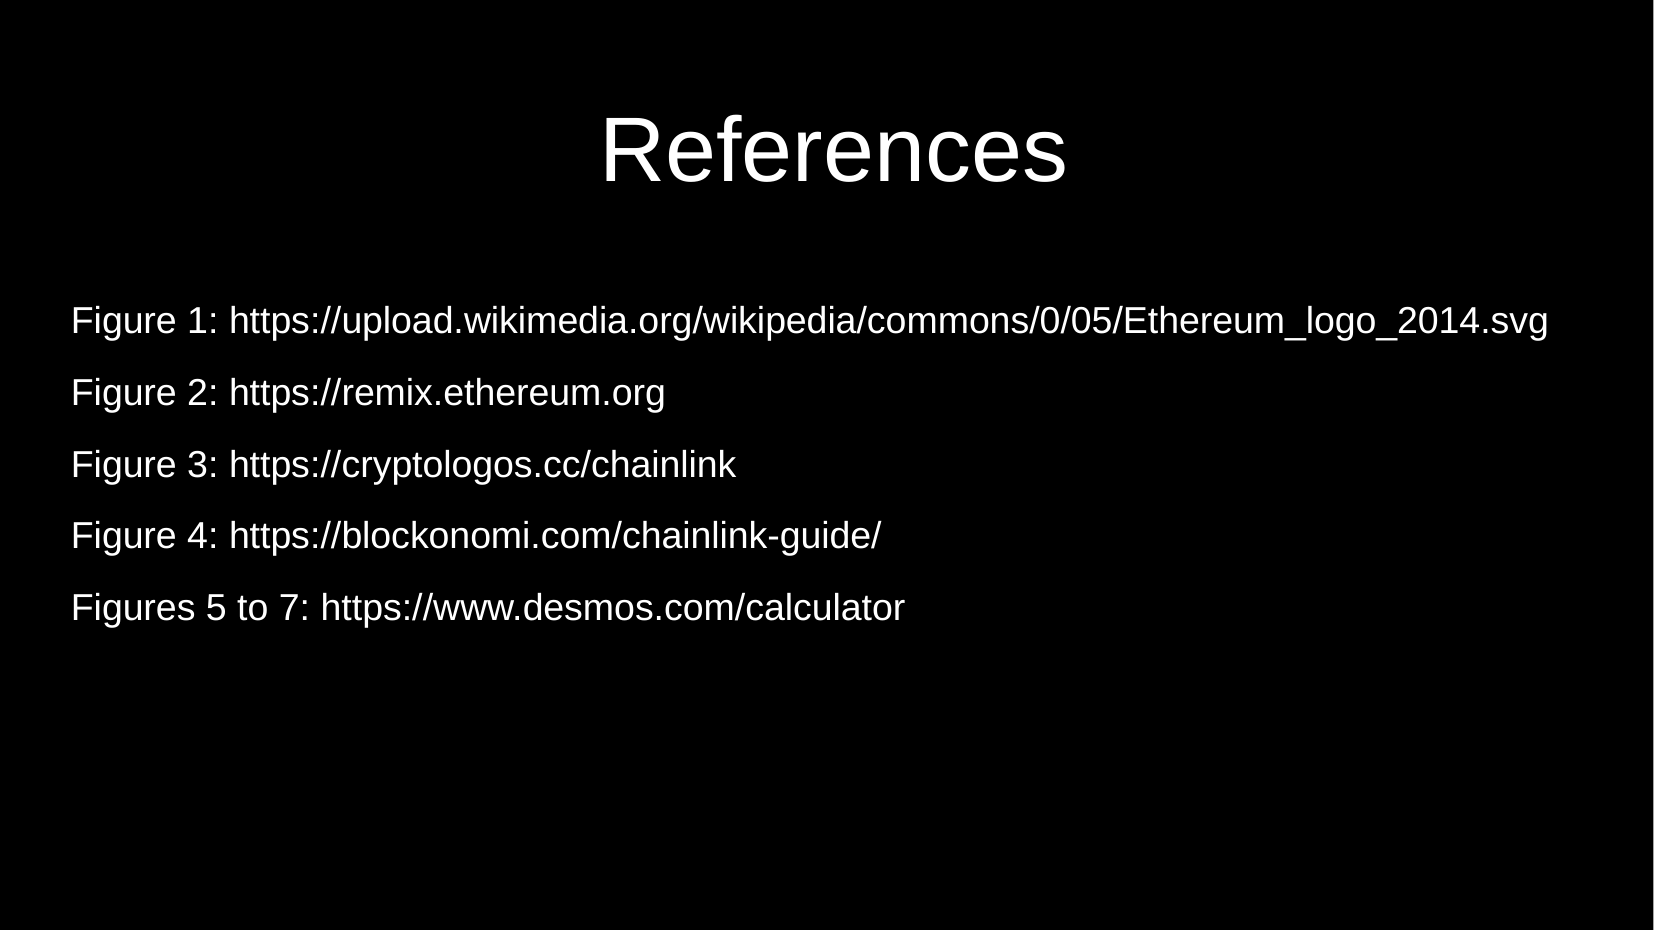

# References
Figure 1: https://upload.wikimedia.org/wikipedia/commons/0/05/Ethereum_logo_2014.svg
Figure 2: https://remix.ethereum.org
Figure 3: https://cryptologos.cc/chainlink
Figure 4: https://blockonomi.com/chainlink-guide/
Figures 5 to 7: https://www.desmos.com/calculator